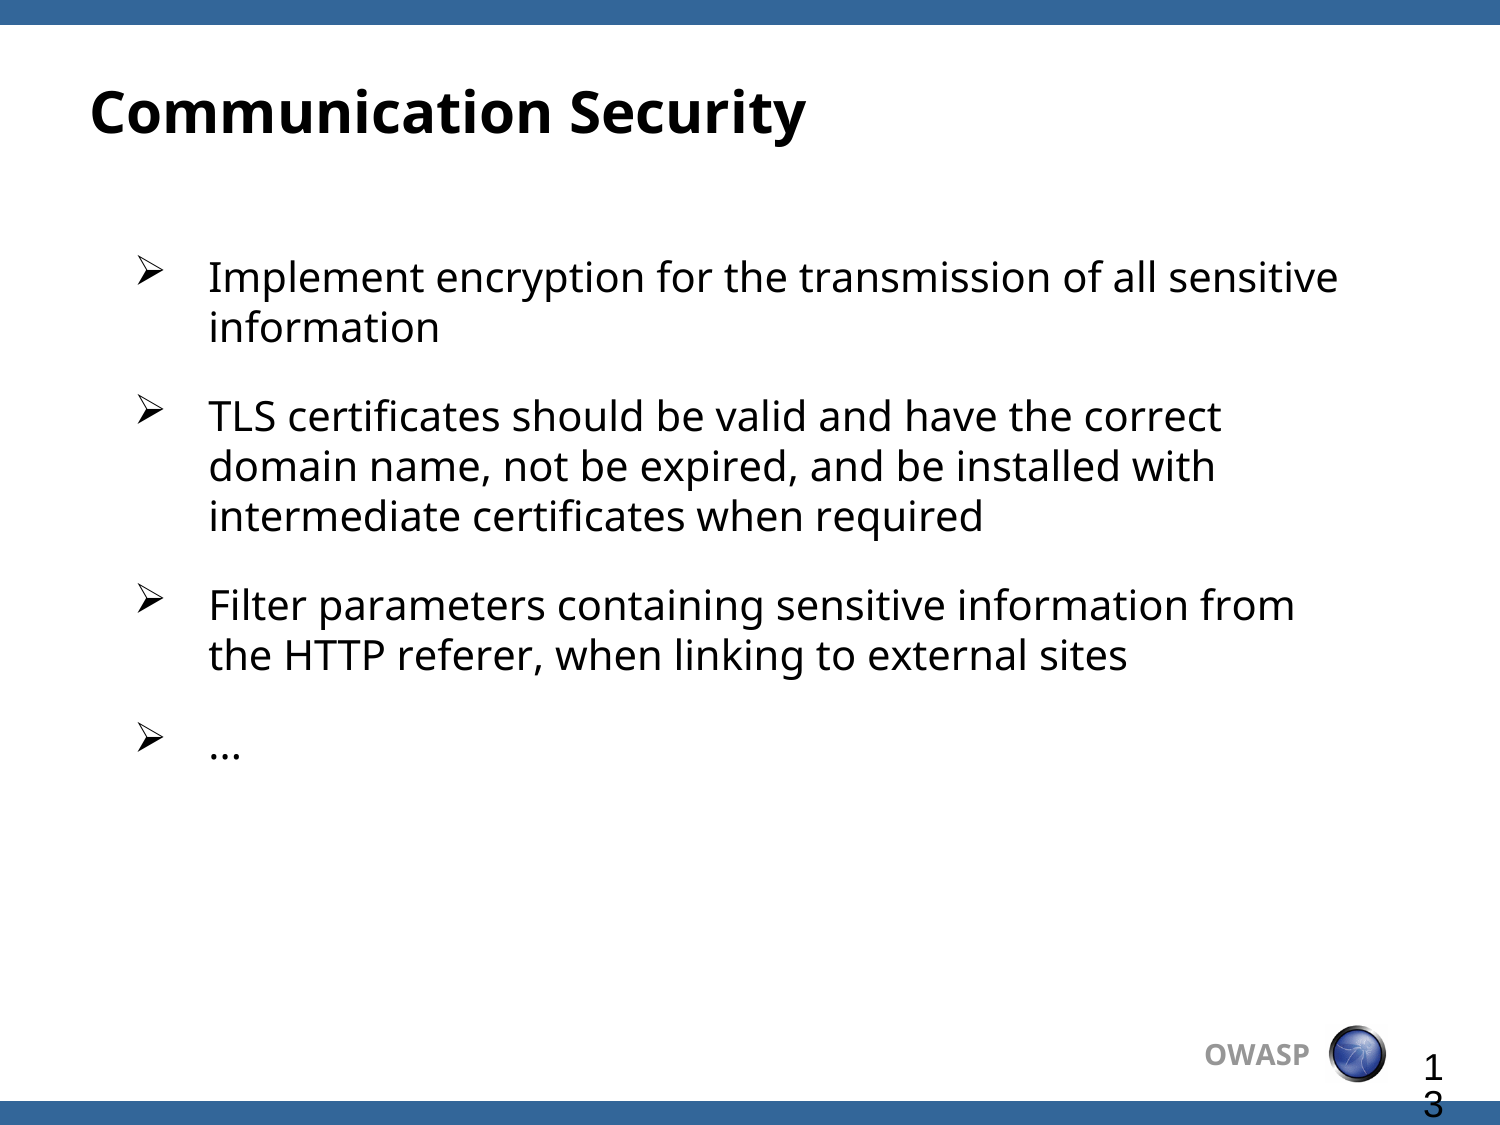

# Communication Security
Implement encryption for the transmission of all sensitive information
TLS certificates should be valid and have the correct domain name, not be expired, and be installed with intermediate certificates when required
Filter parameters containing sensitive information from the HTTP referer, when linking to external sites
...
13